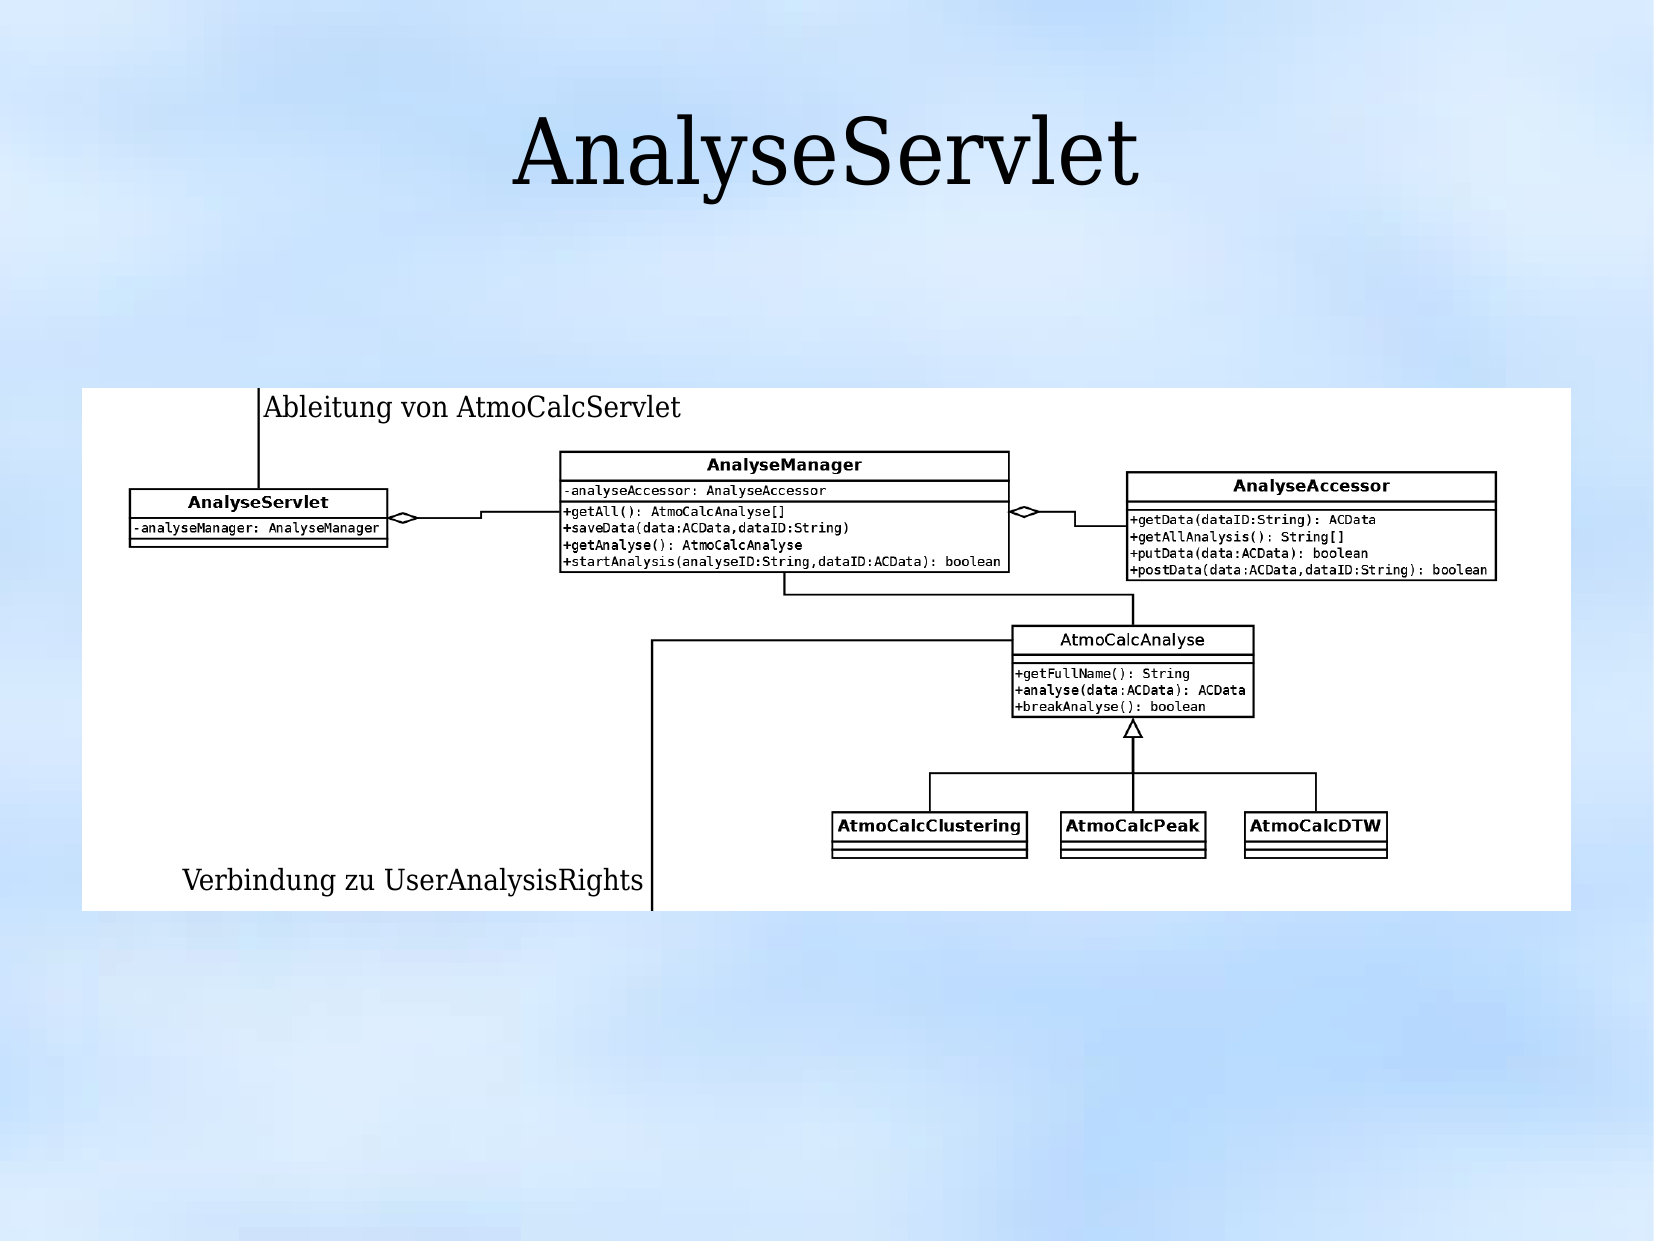

# AnalyseServlet
Ableitung von AtmoCalcServlet
Verbindung zu UserAnalysisRights